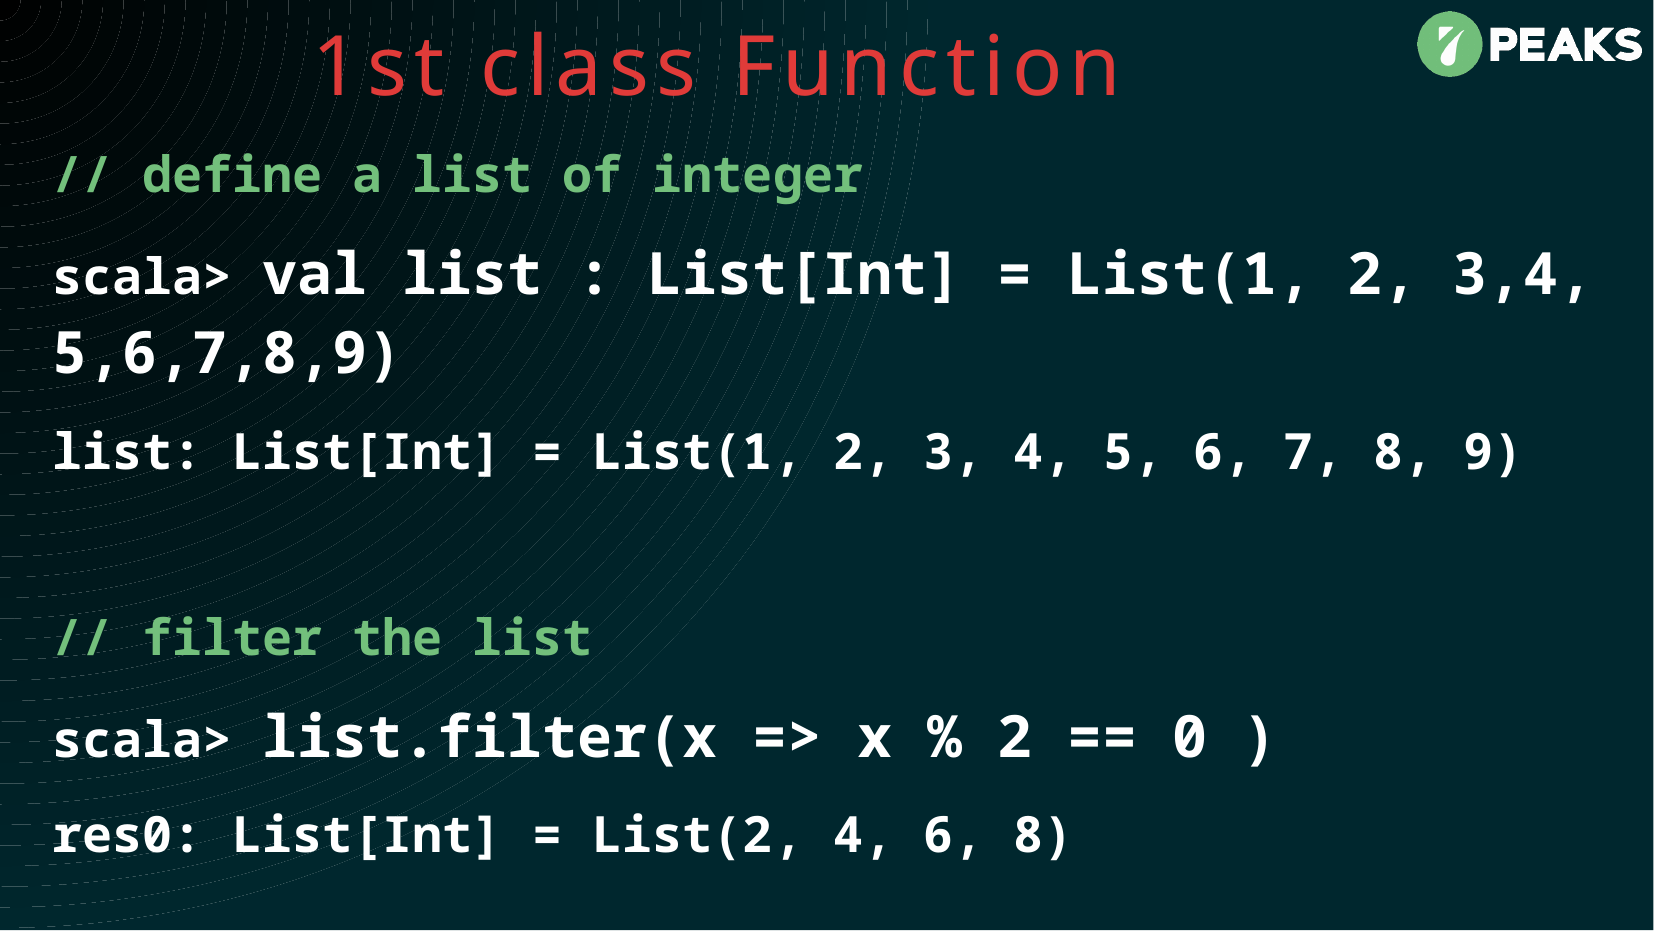

1st class Function
// define a list of integer
scala> val list : List[Int] = List(1, 2, 3,4, 5,6,7,8,9)
list: List[Int] = List(1, 2, 3, 4, 5, 6, 7, 8, 9)
// filter the list
scala> list.filter(x => x % 2 == 0 )
res0: List[Int] = List(2, 4, 6, 8)